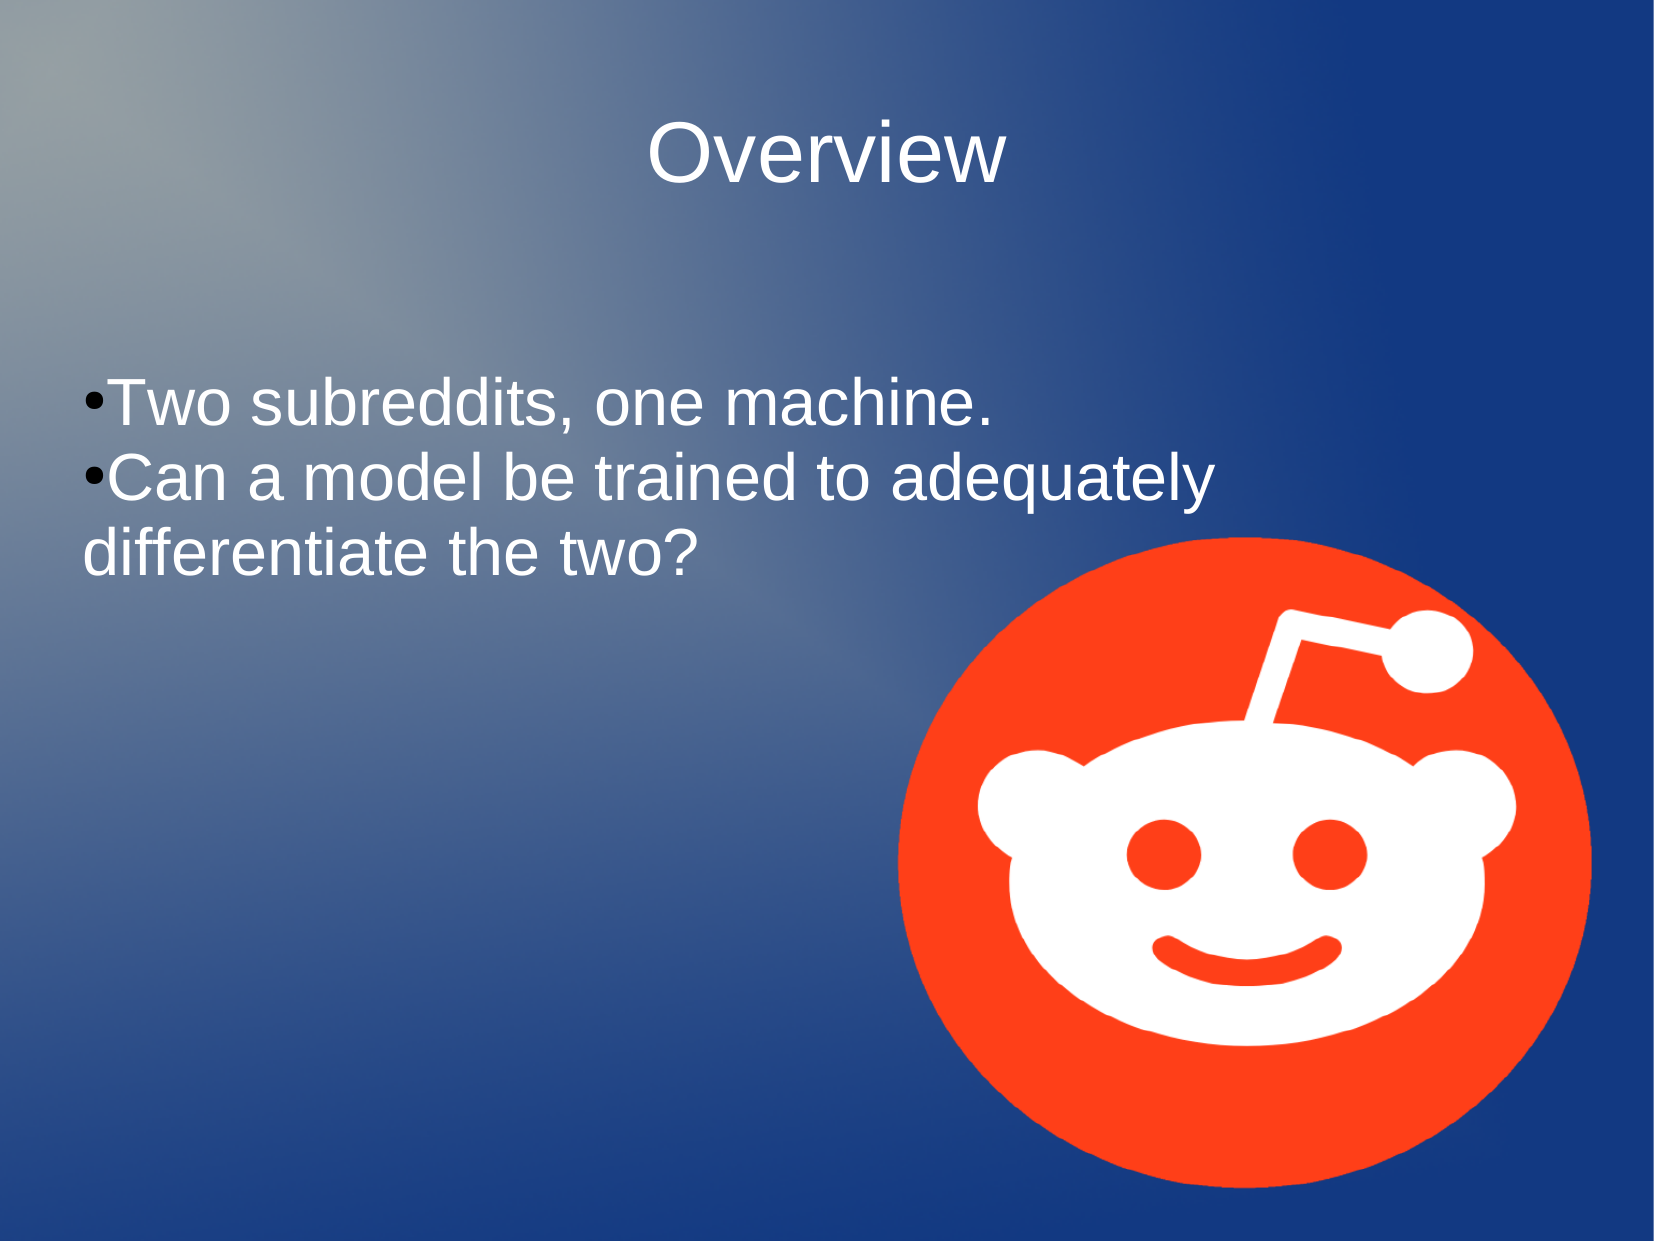

# Overview
Two subreddits, one machine.
Can a model be trained to adequately differentiate the two?